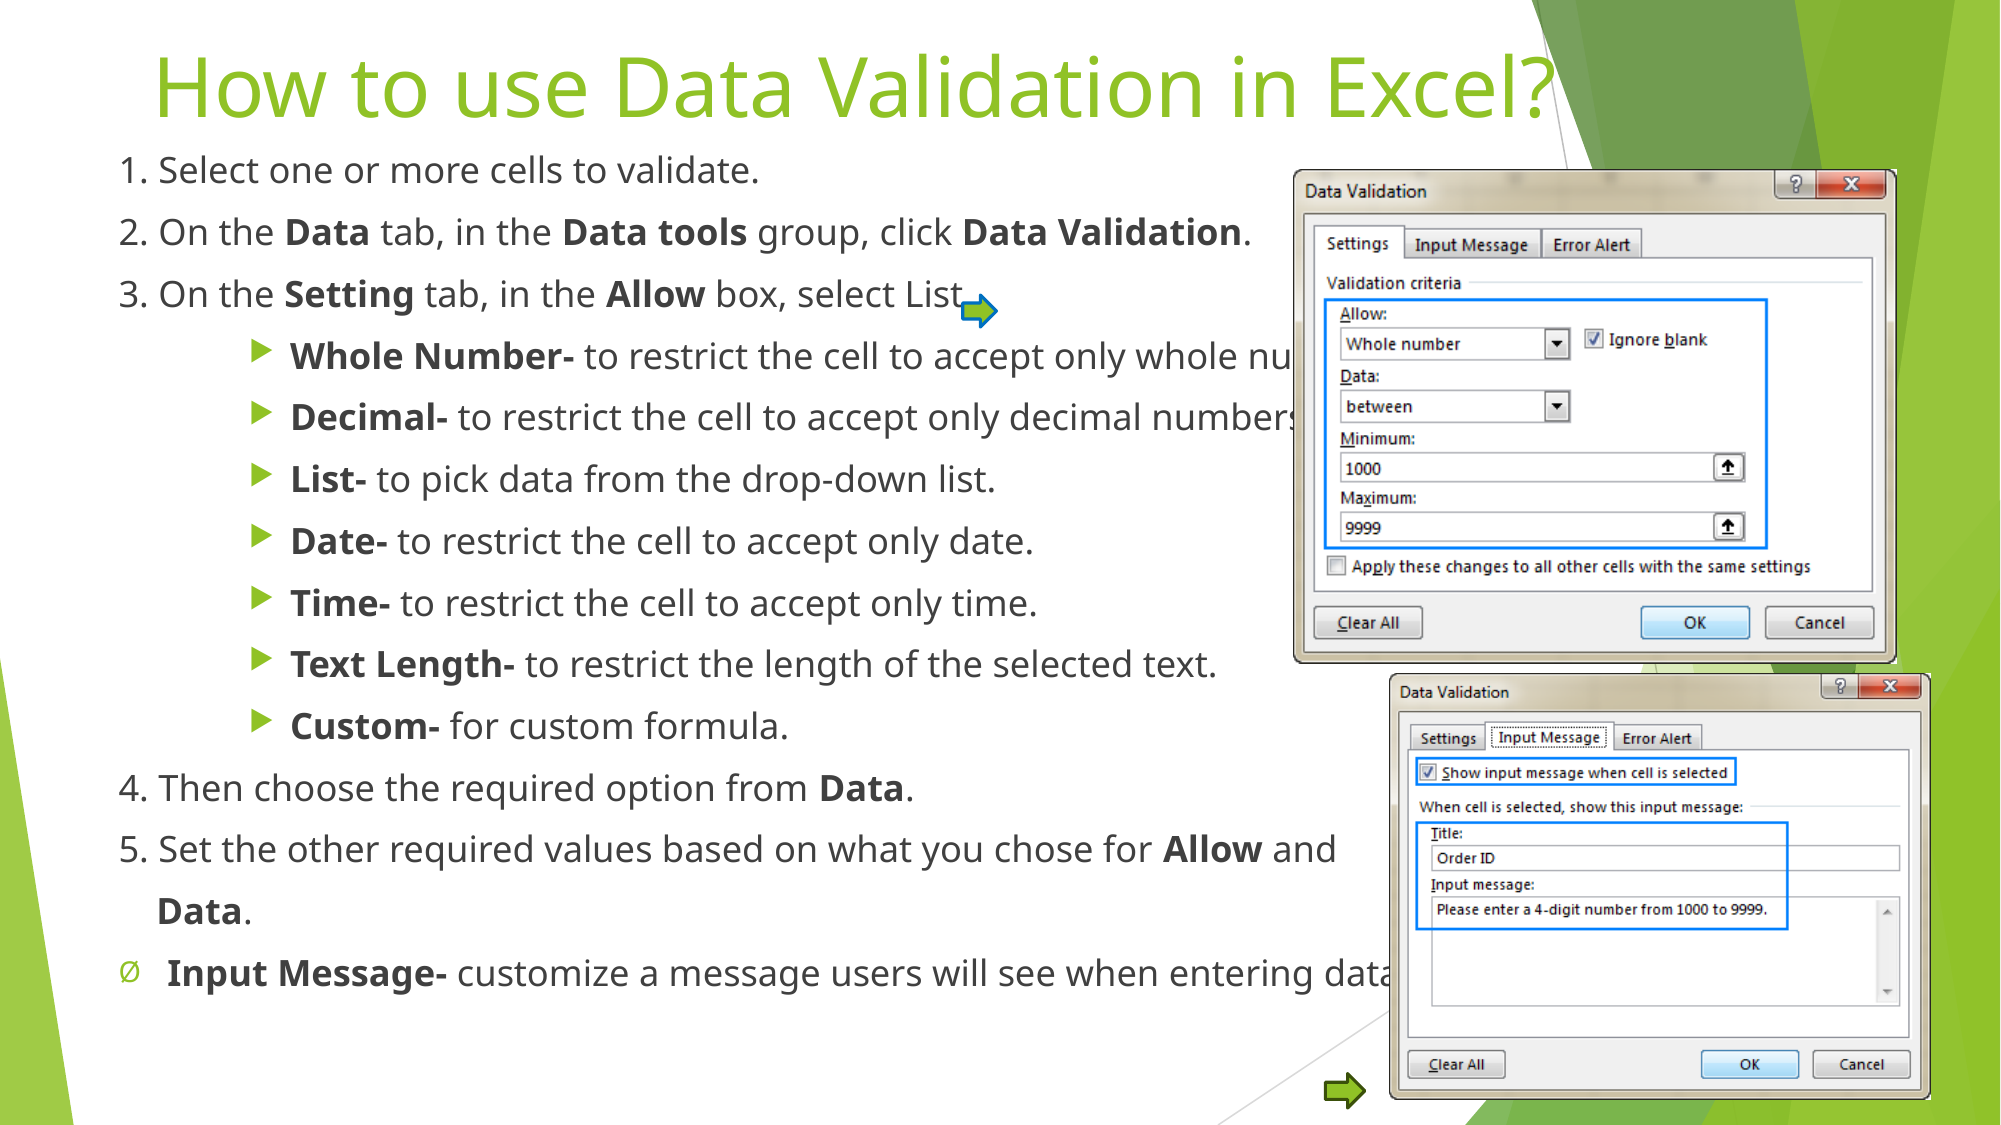

# How to use Data Validation in Excel?
1. Select one or more cells to validate.
2. On the Data tab, in the Data tools group, click Data Validation.
3. On the Setting tab, in the Allow box, select List.
Whole Number- to restrict the cell to accept only whole numbers.
Decimal- to restrict the cell to accept only decimal numbers.
List- to pick data from the drop-down list.
Date- to restrict the cell to accept only date.
Time- to restrict the cell to accept only time.
Text Length- to restrict the length of the selected text.
Custom- for custom formula.
4. Then choose the required option from Data.
5. Set the other required values based on what you chose for Allow and
 Data.
Input Message- customize a message users will see when entering data.